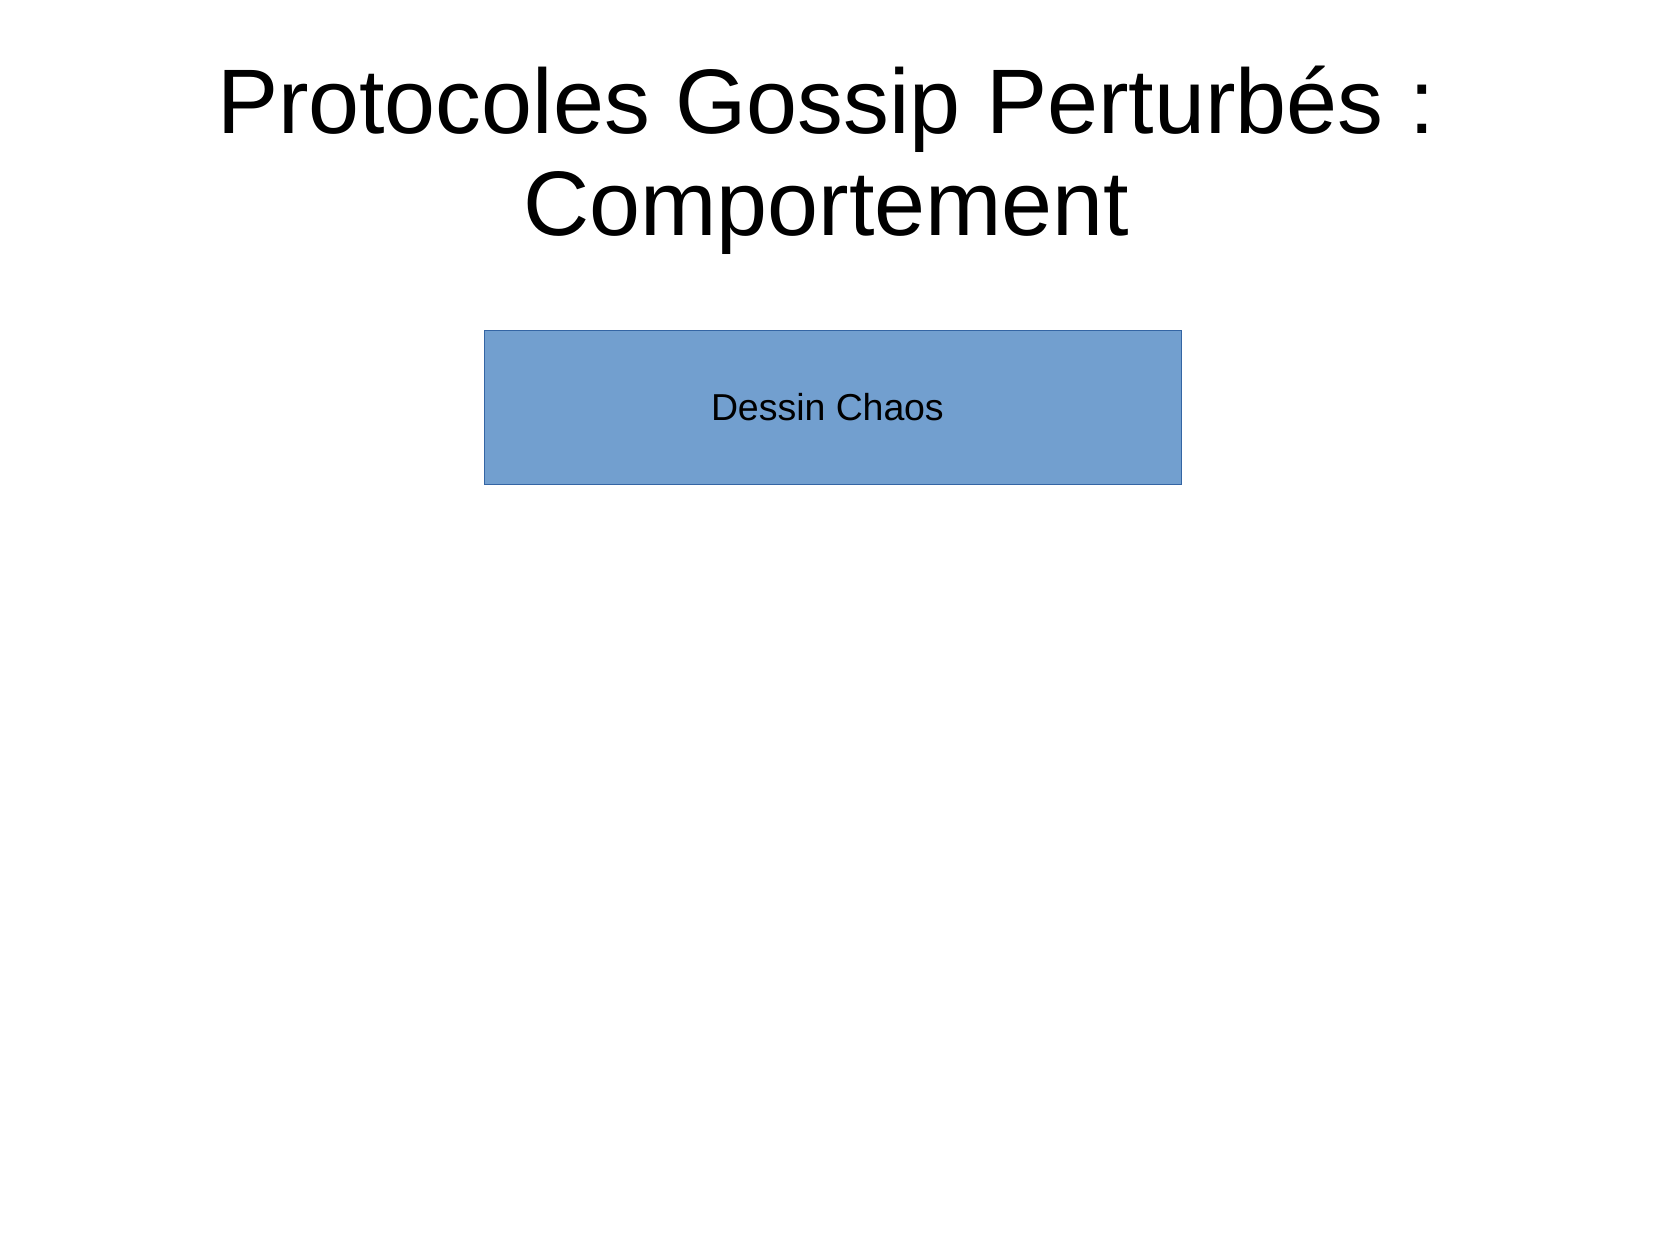

# Protocoles Gossip Perturbés : Comportement
Dessin Chaos